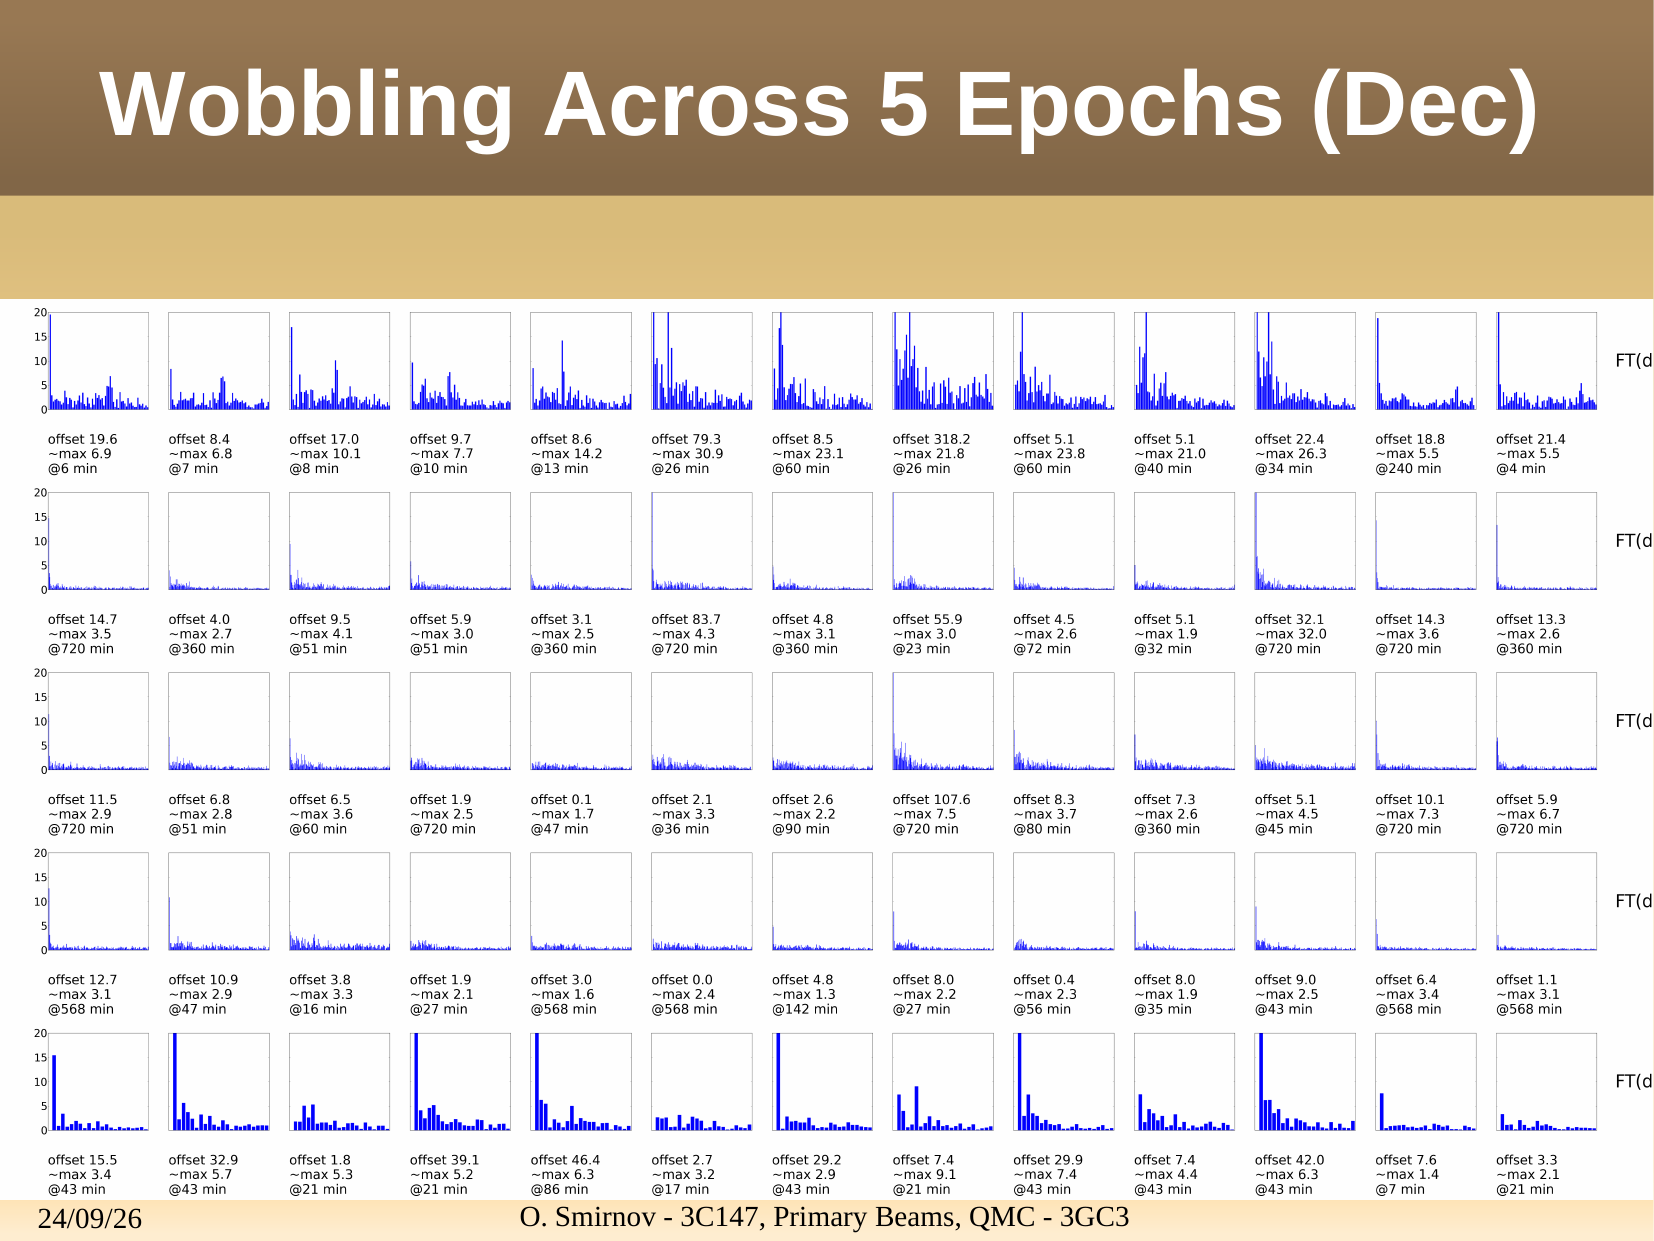

# Wobbling Across 5 Epochs (Dec)
O. Smirnov - 3C147, Primary Beams, QMC - 3GC3